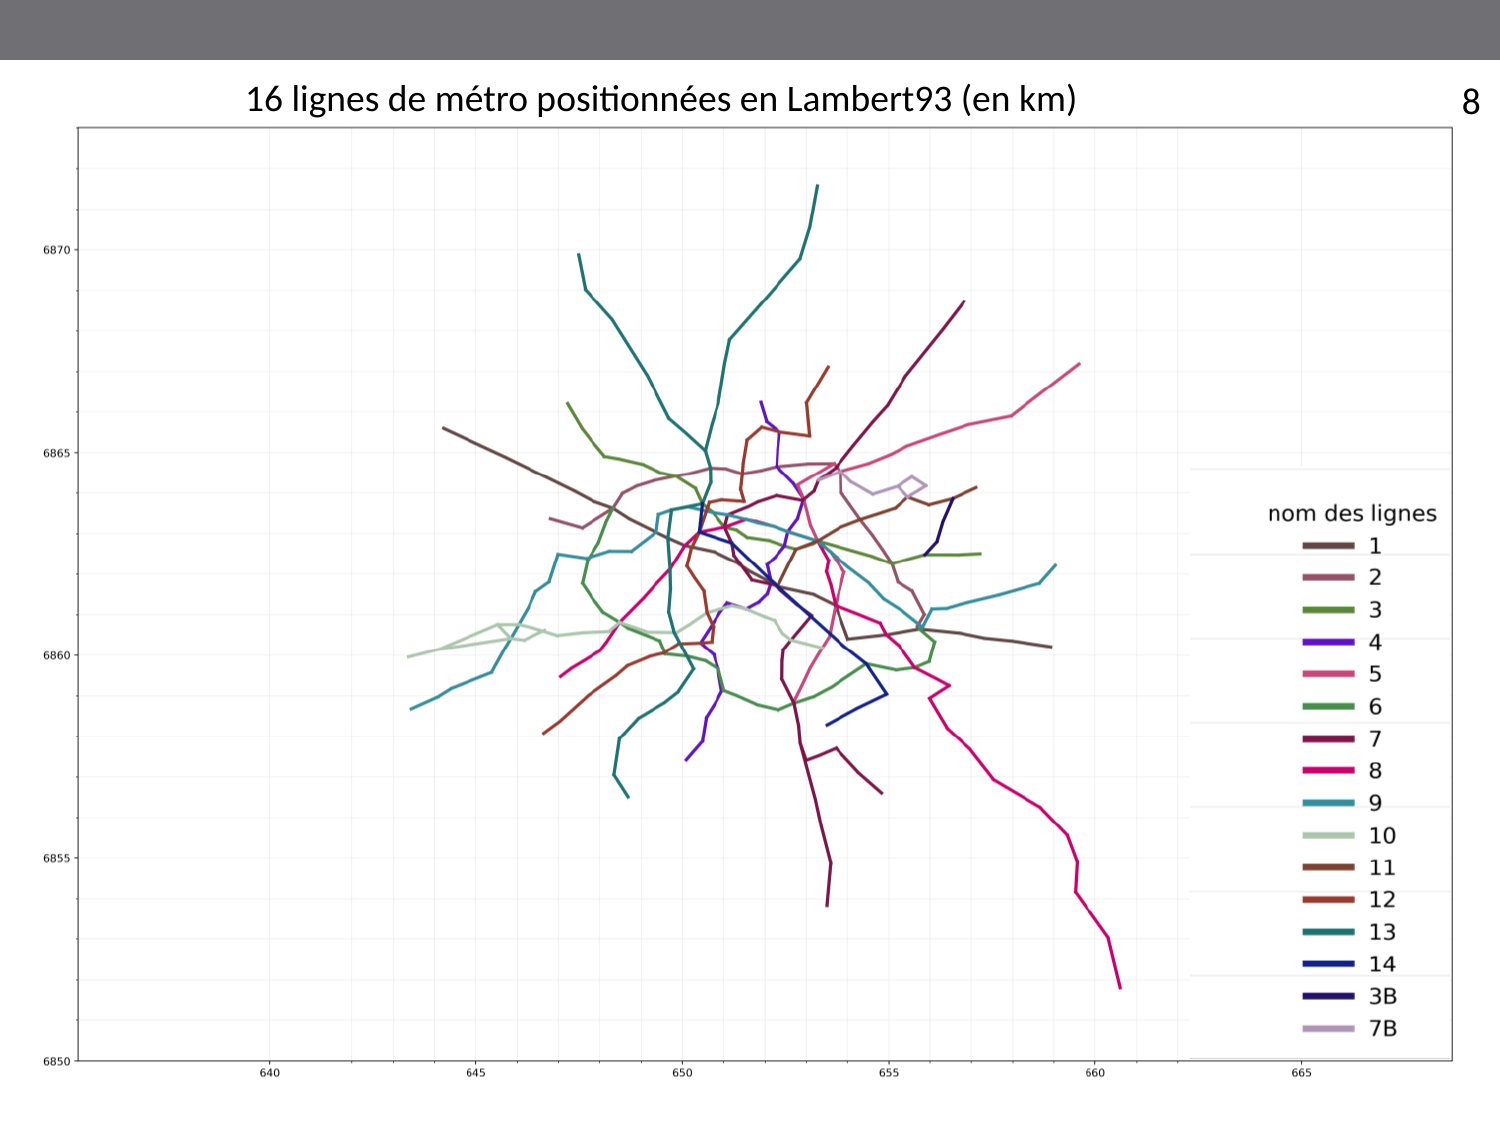

16 lignes de métro positionnées en Lambert93 (en km)
8